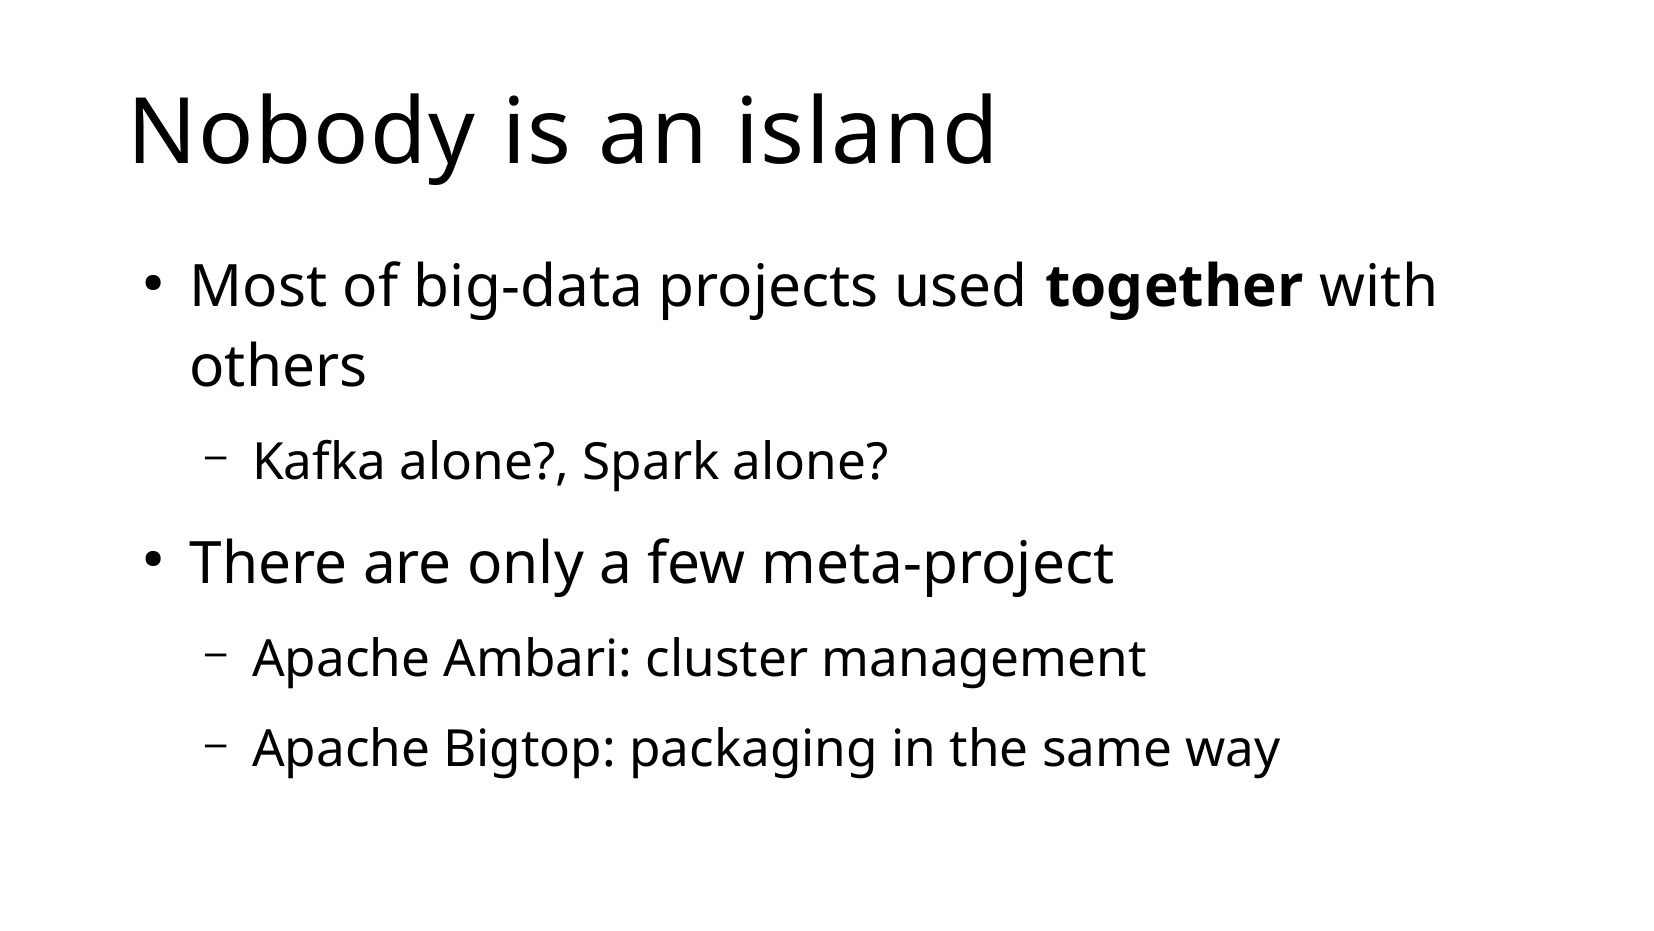

# Nobody is an island
Most of big-data projects used together with others
Kafka alone?, Spark alone?
There are only a few meta-project
Apache Ambari: cluster management
Apache Bigtop: packaging in the same way